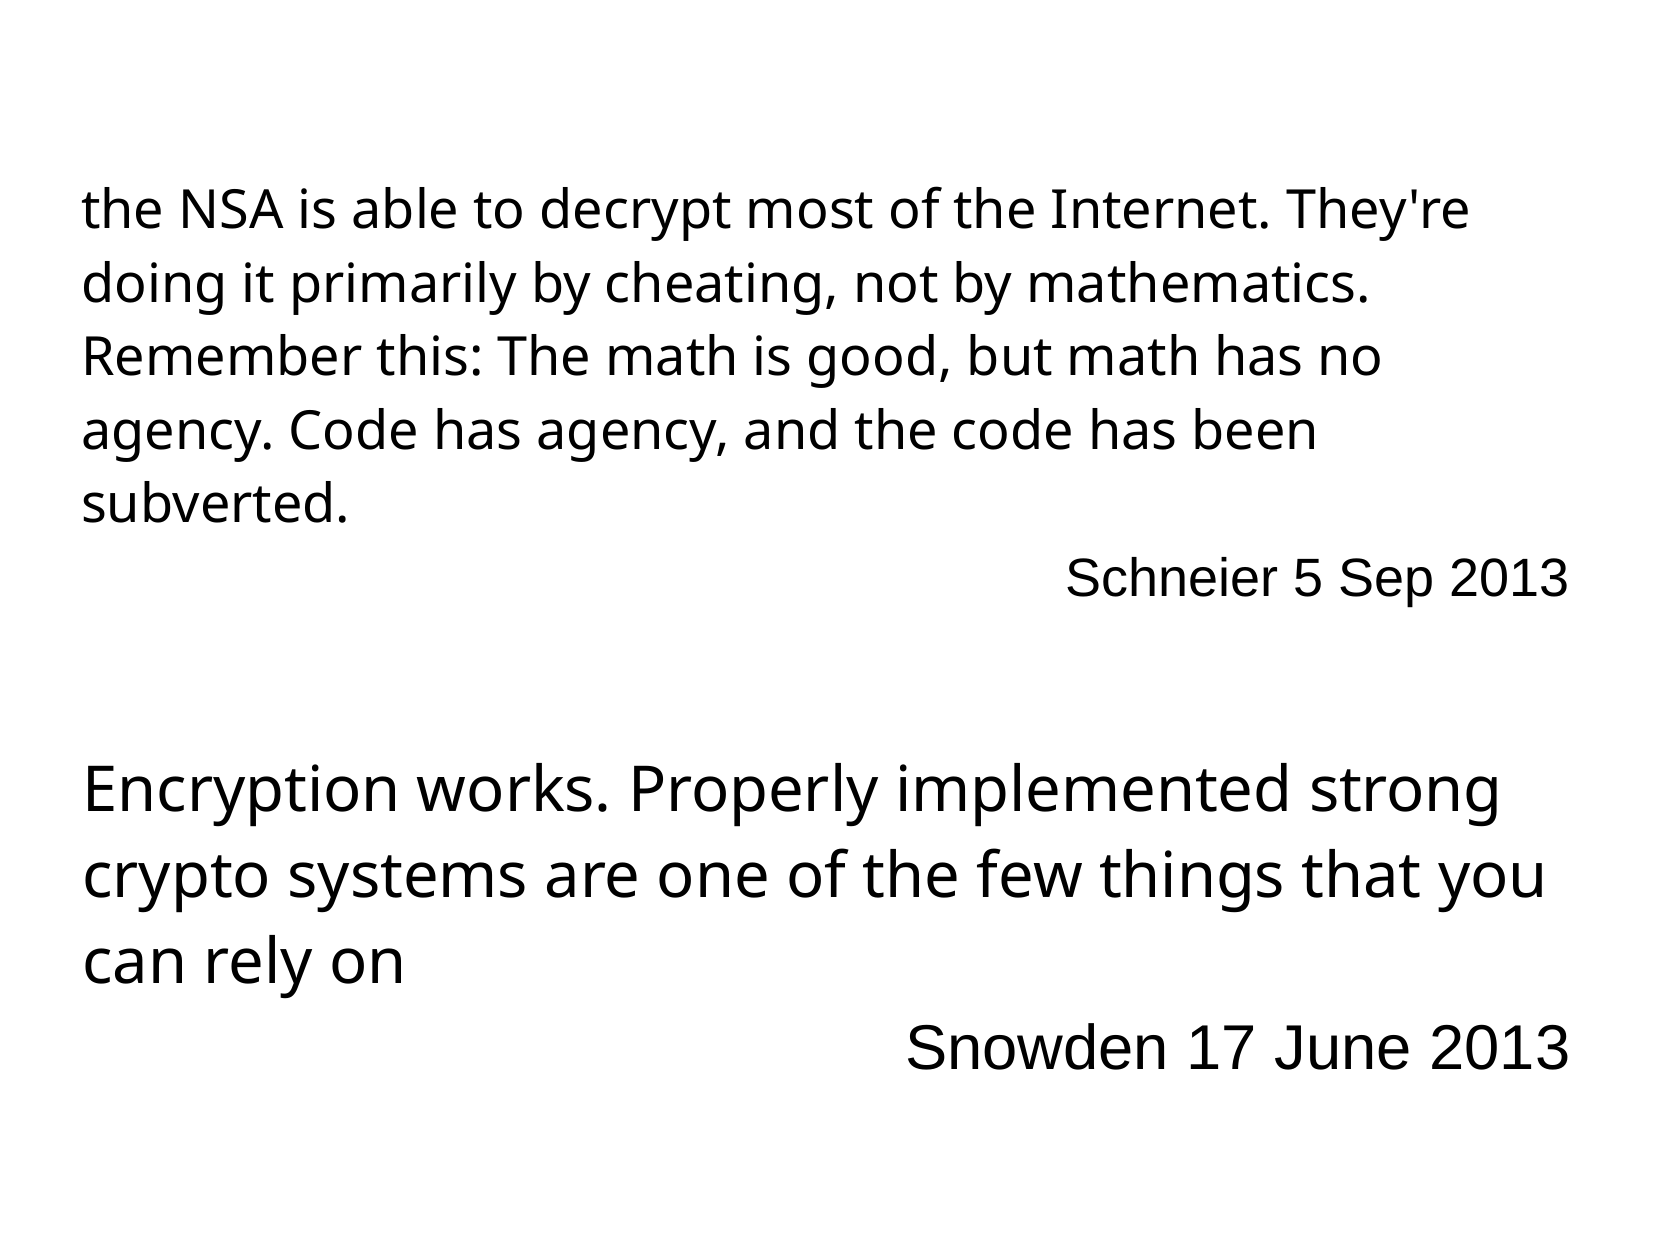

#
the NSA is able to decrypt most of the Internet. They're doing it primarily by cheating, not by mathematics. Remember this: The math is good, but math has no agency. Code has agency, and the code has been subverted.
Schneier 5 Sep 2013
Encryption works. Properly implemented strong crypto systems are one of the few things that you can rely on
Snowden 17 June 2013